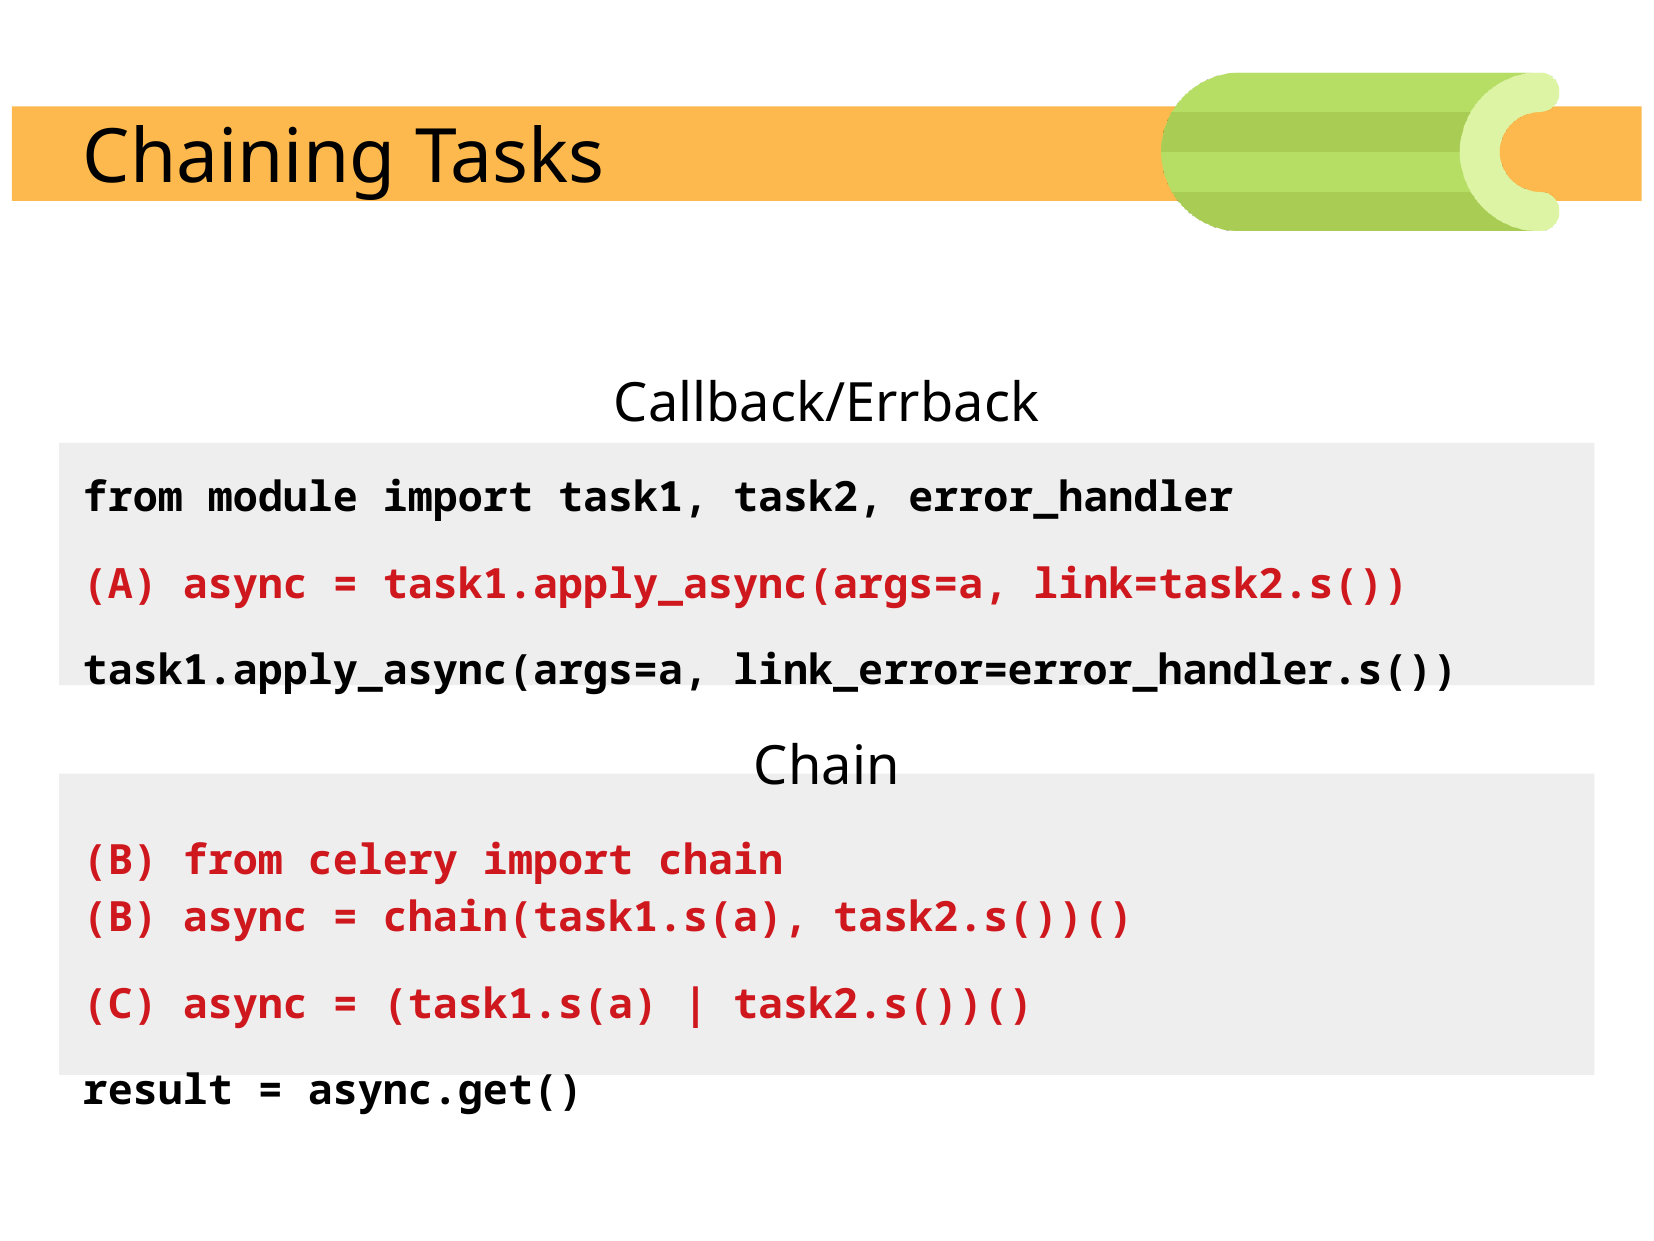

# Chaining Tasks
Callback/Errback
from module import task1, task2, error_handler
(A) async = task1.apply_async(args=a, link=task2.s())
task1.apply_async(args=a, link_error=error_handler.s())
Chain
(B) from celery import chain
(B) async = chain(task1.s(a), task2.s())()
(C) async = (task1.s(a) | task2.s())()
result = async.get()